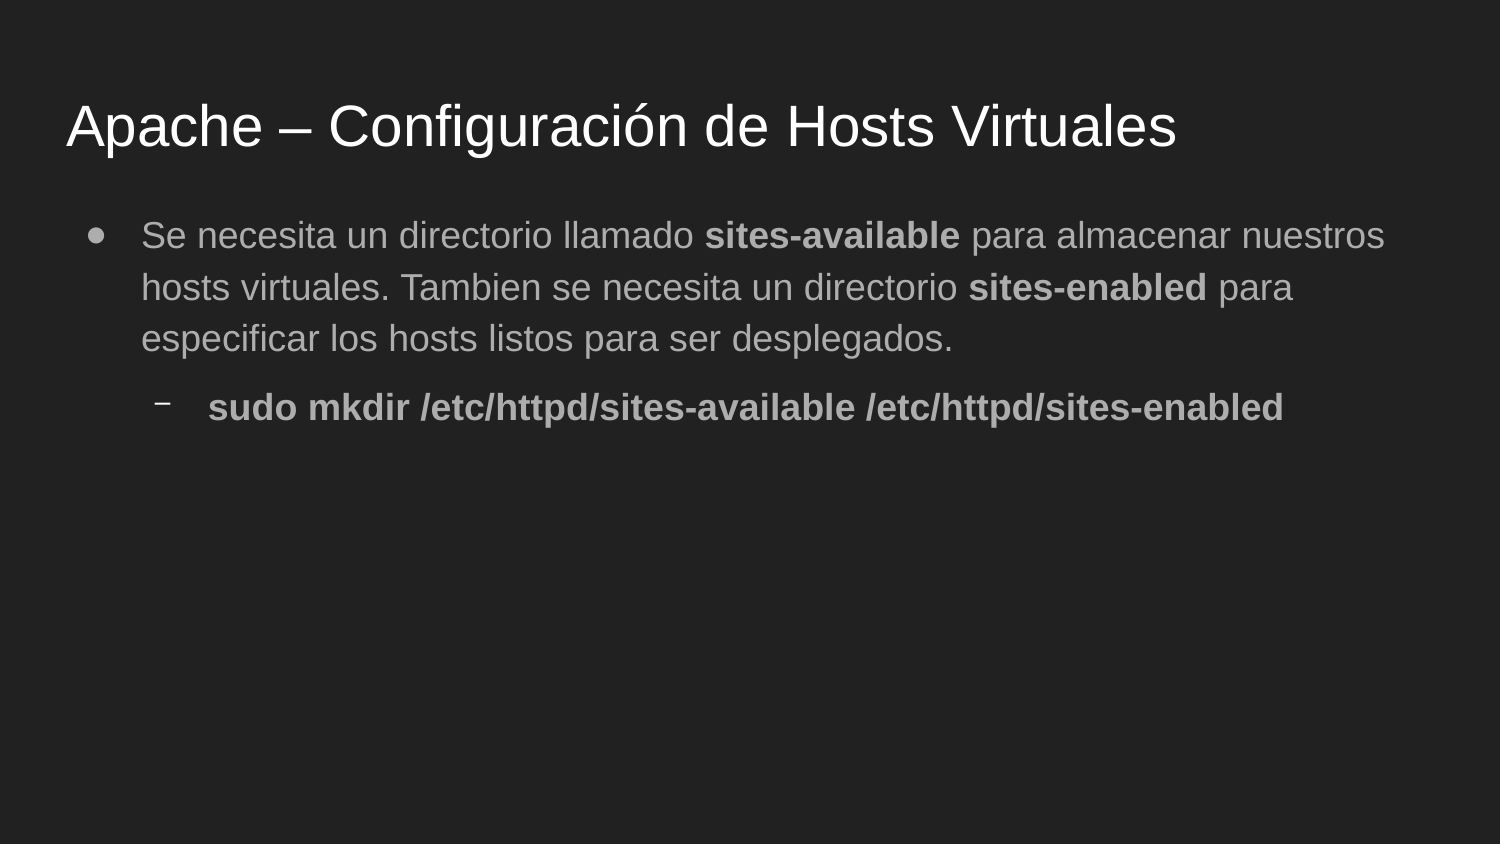

# Apache – Configuración de Hosts Virtuales
Se necesita un directorio llamado sites-available para almacenar nuestros hosts virtuales. Tambien se necesita un directorio sites-enabled para especificar los hosts listos para ser desplegados.
sudo mkdir /etc/httpd/sites-available /etc/httpd/sites-enabled